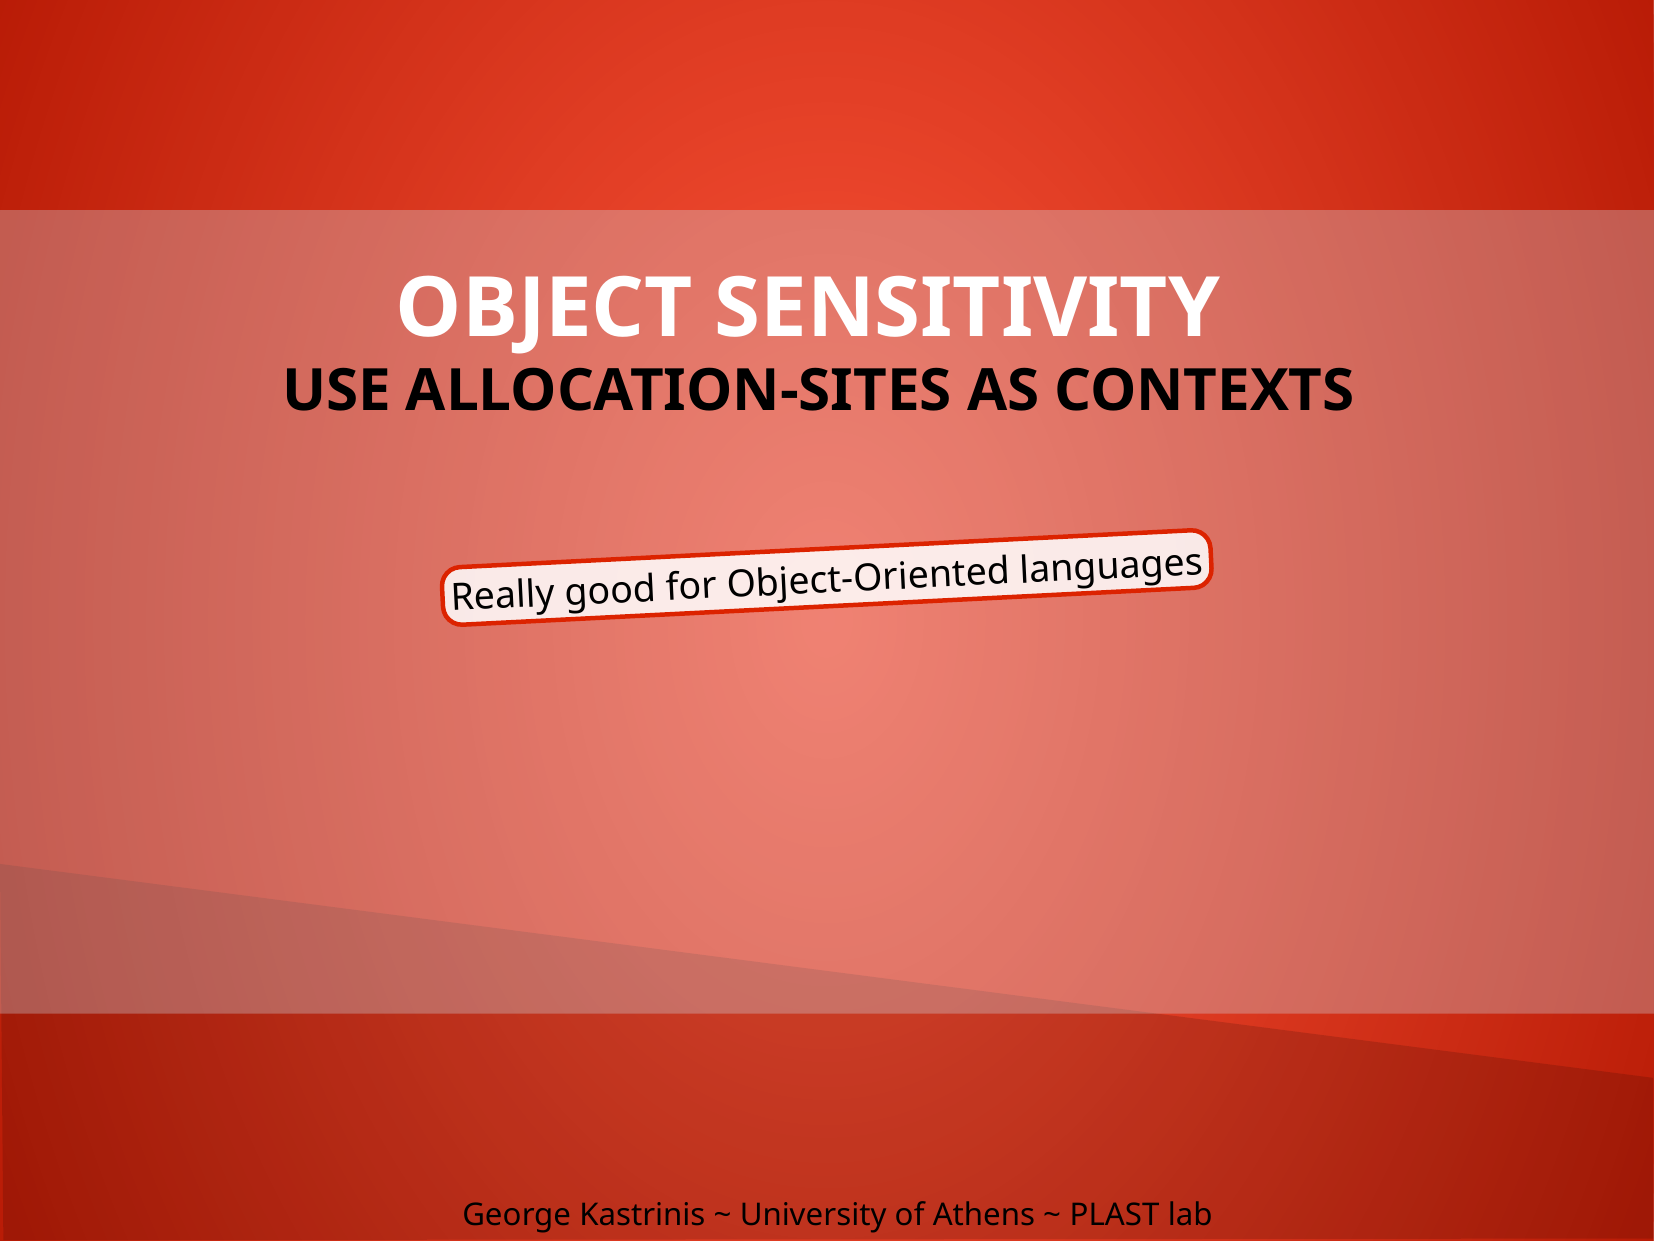

OBJECT SENSITIVITY
USE ALLOCATION-SITES AS CONTEXTS
Really good for Object-Oriented languages
George Kastrinis ~ University of Athens ~ PLAST lab